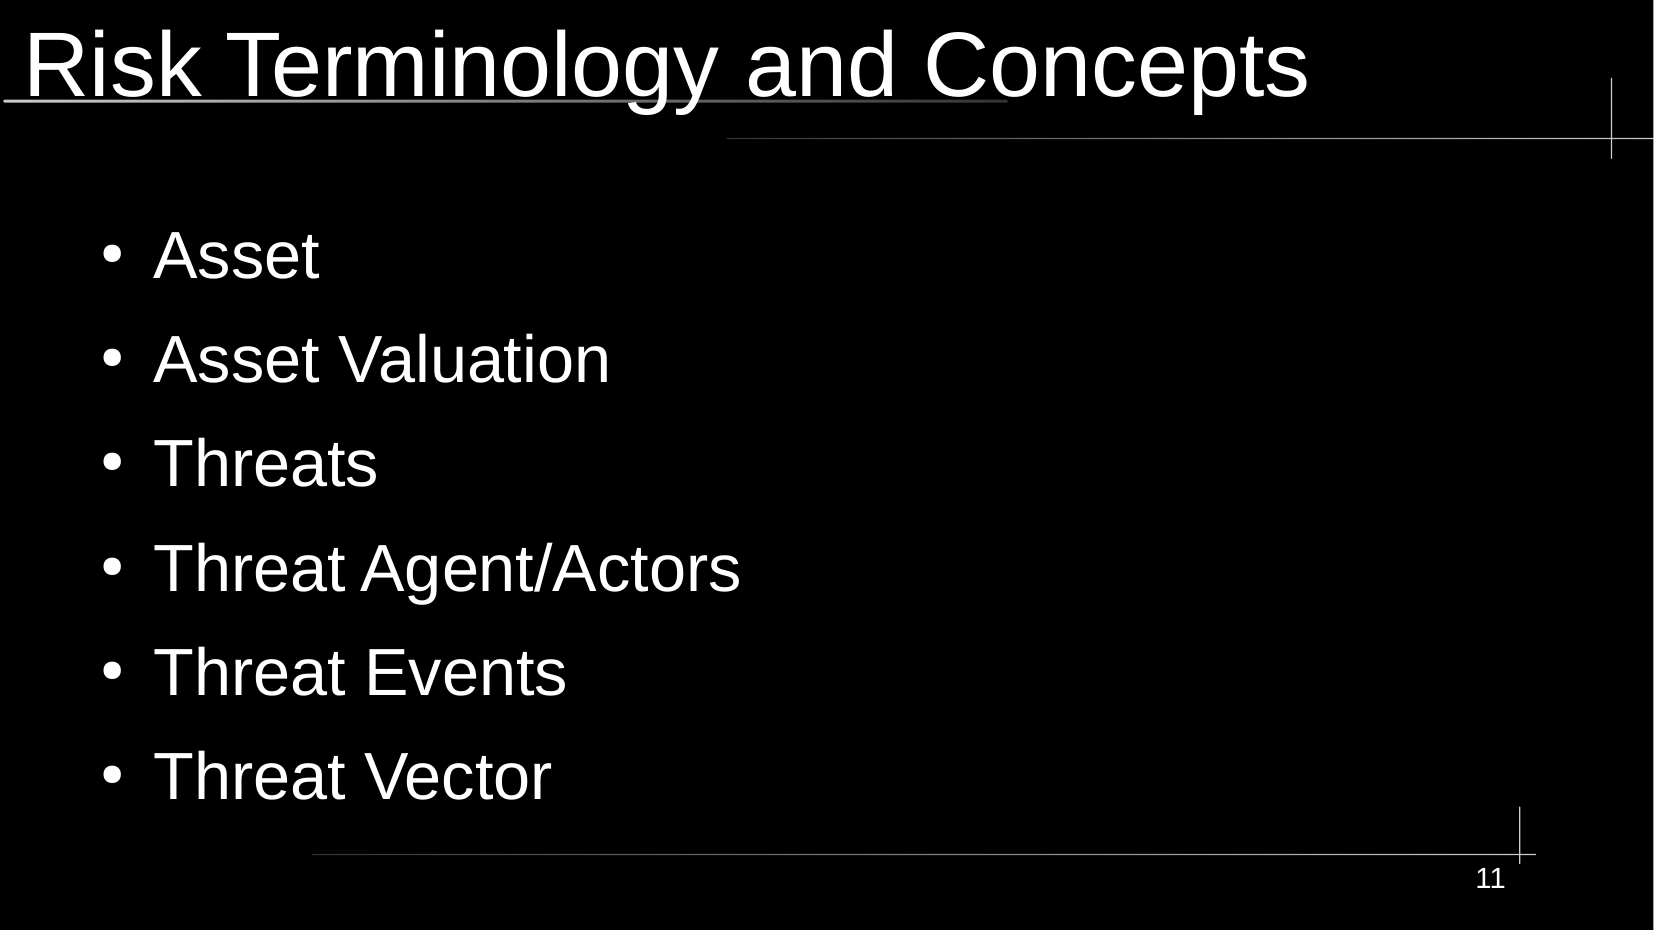

# Risk Terminology and Concepts
Asset
Asset Valuation
Threats
Threat Agent/Actors
Threat Events
Threat Vector
11